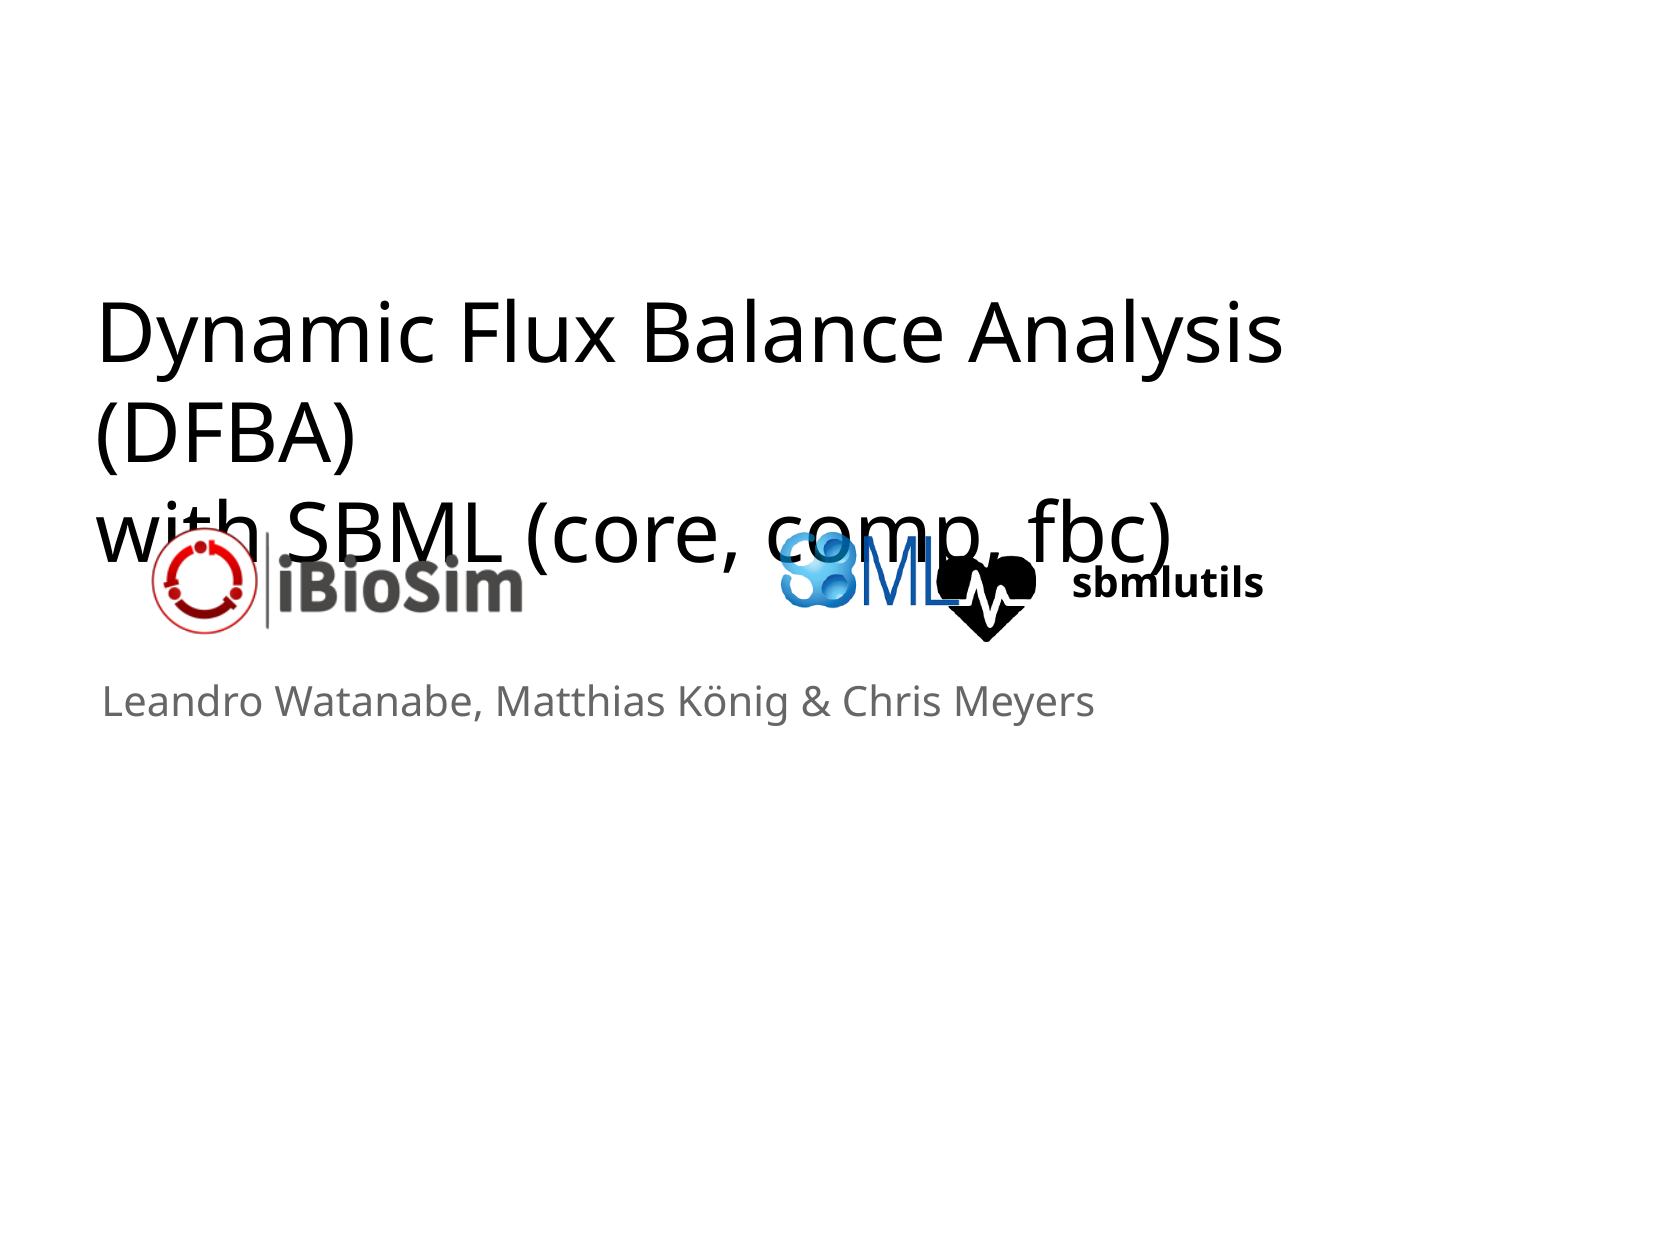

Dynamic Flux Balance Analysis (DFBA)
with SBML (core, comp, fbc)
sbmlutils
Leandro Watanabe, Matthias König & Chris Meyers